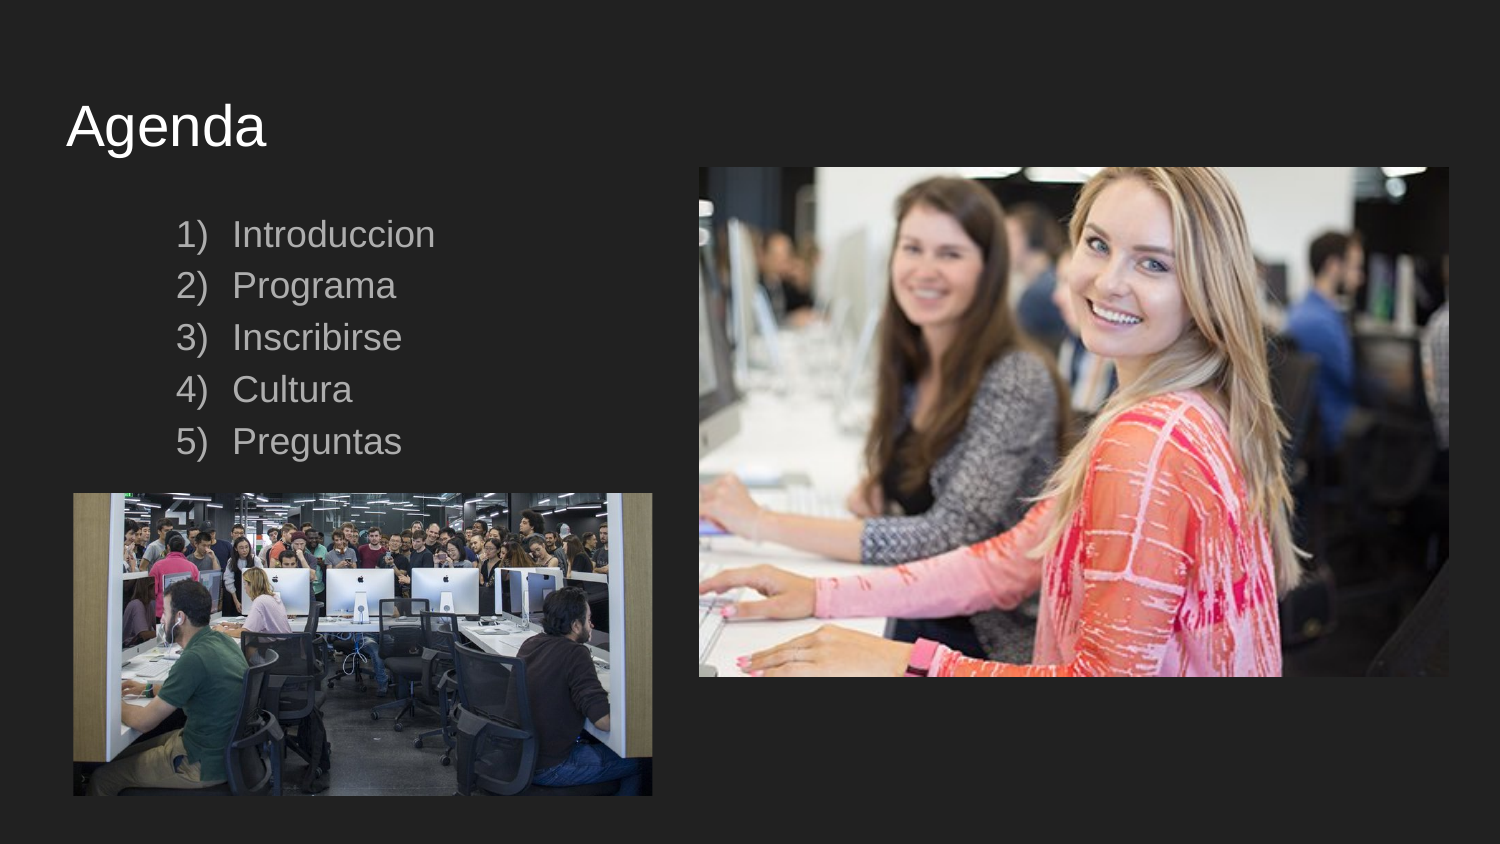

# Agenda
Introduccion
Programa
Inscribirse
Cultura
Preguntas